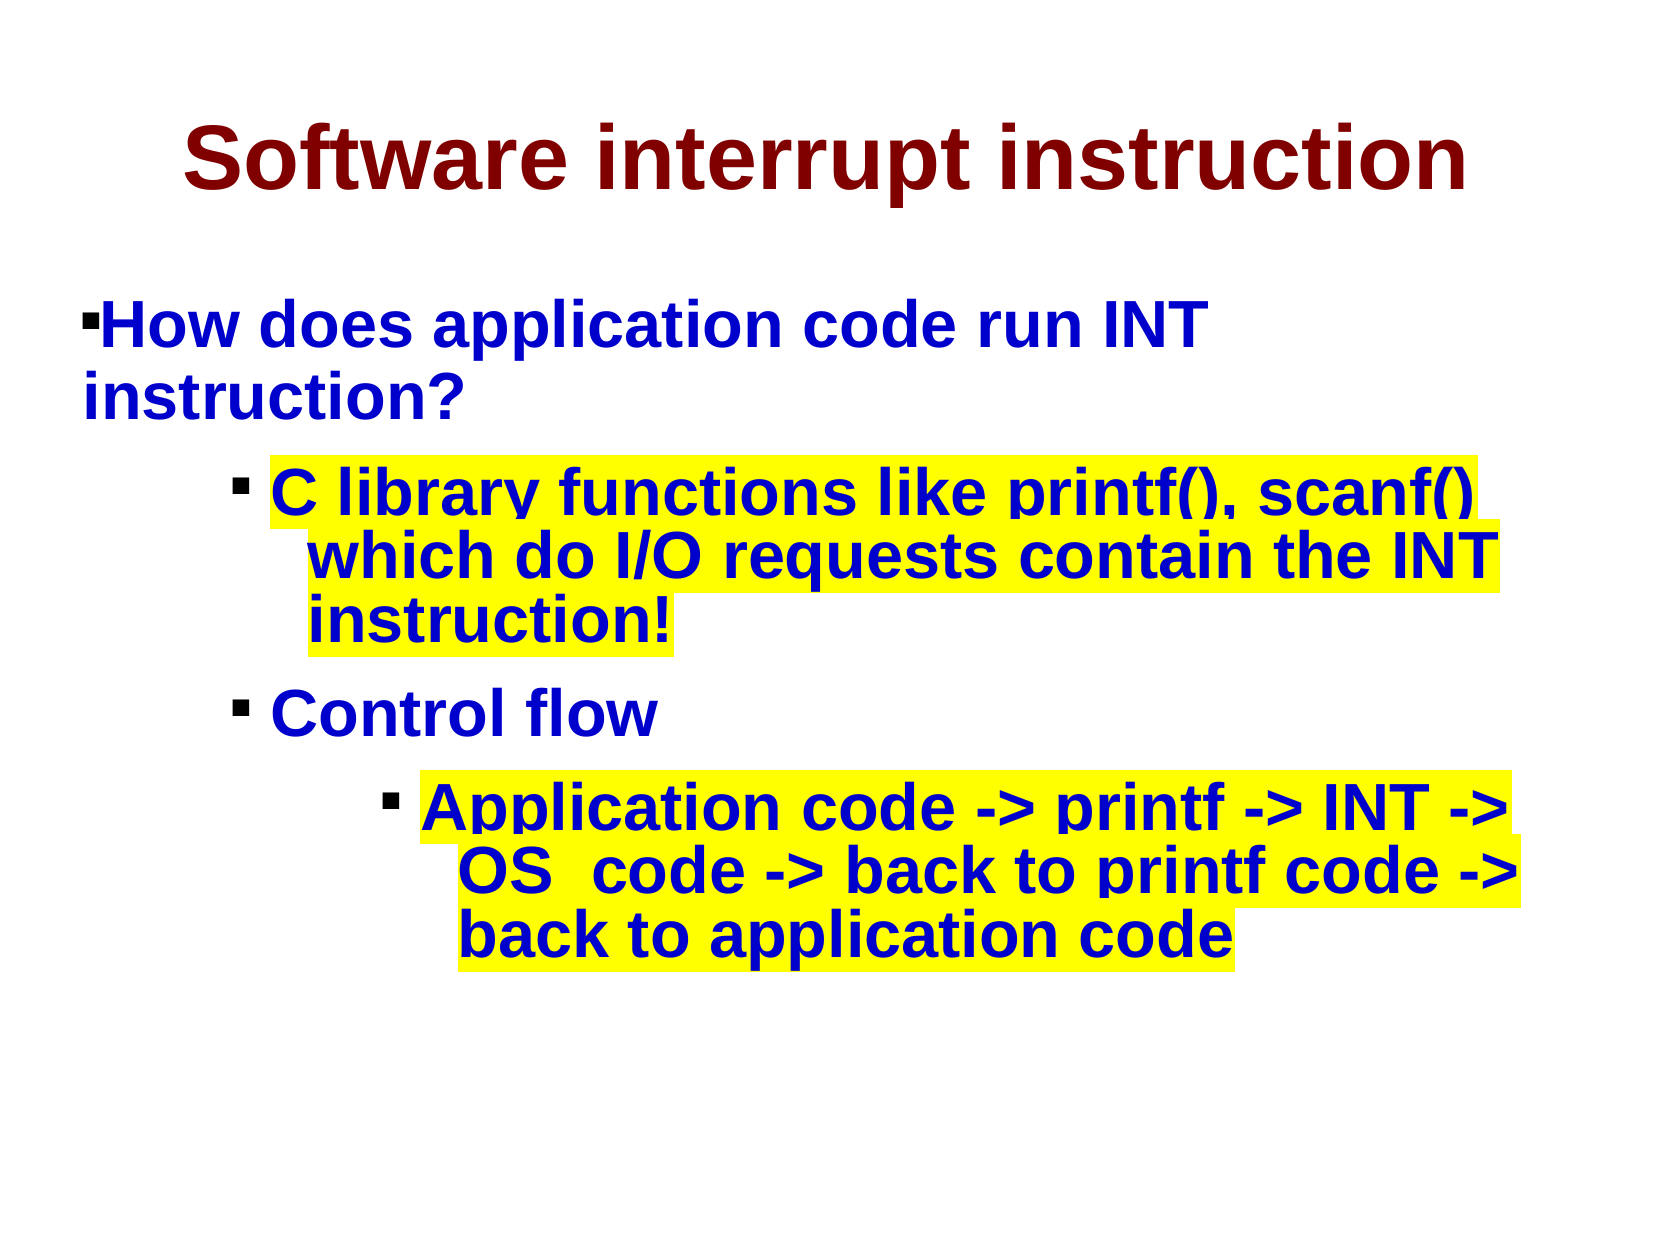

# Software interrupt instruction
How does application code run INT instruction?
C library functions like printf(), scanf() which do I/O requests contain the INT instruction!
Control flow
Application code -> printf -> INT -> OS code -> back to printf code -> back to application code